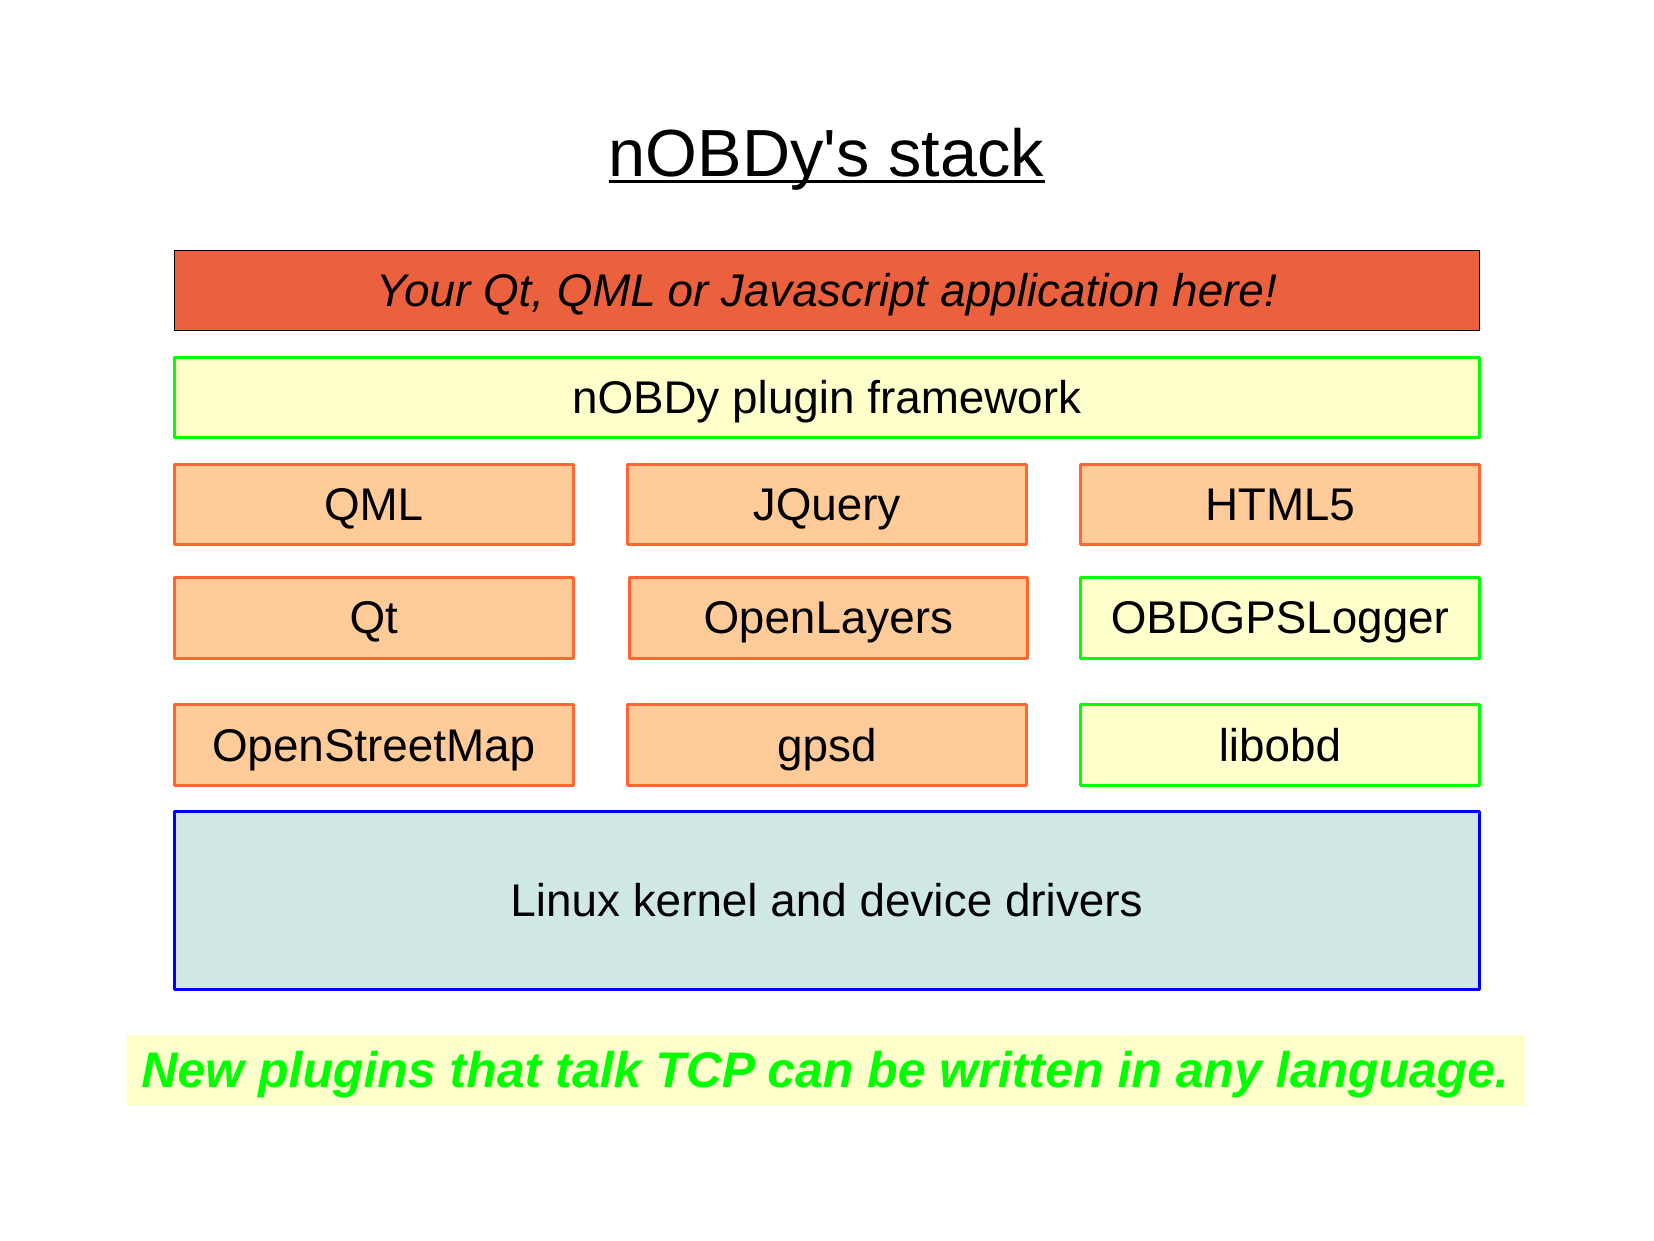

# nOBDy's stack
Your Qt, QML or Javascript application here!
nOBDy plugin framework
QML
JQuery
HTML5
Qt
OpenLayers
OBDGPSLogger
OpenStreetMap
gpsd
libobd
Linux kernel and device drivers
New plugins that talk TCP can be written in any language.